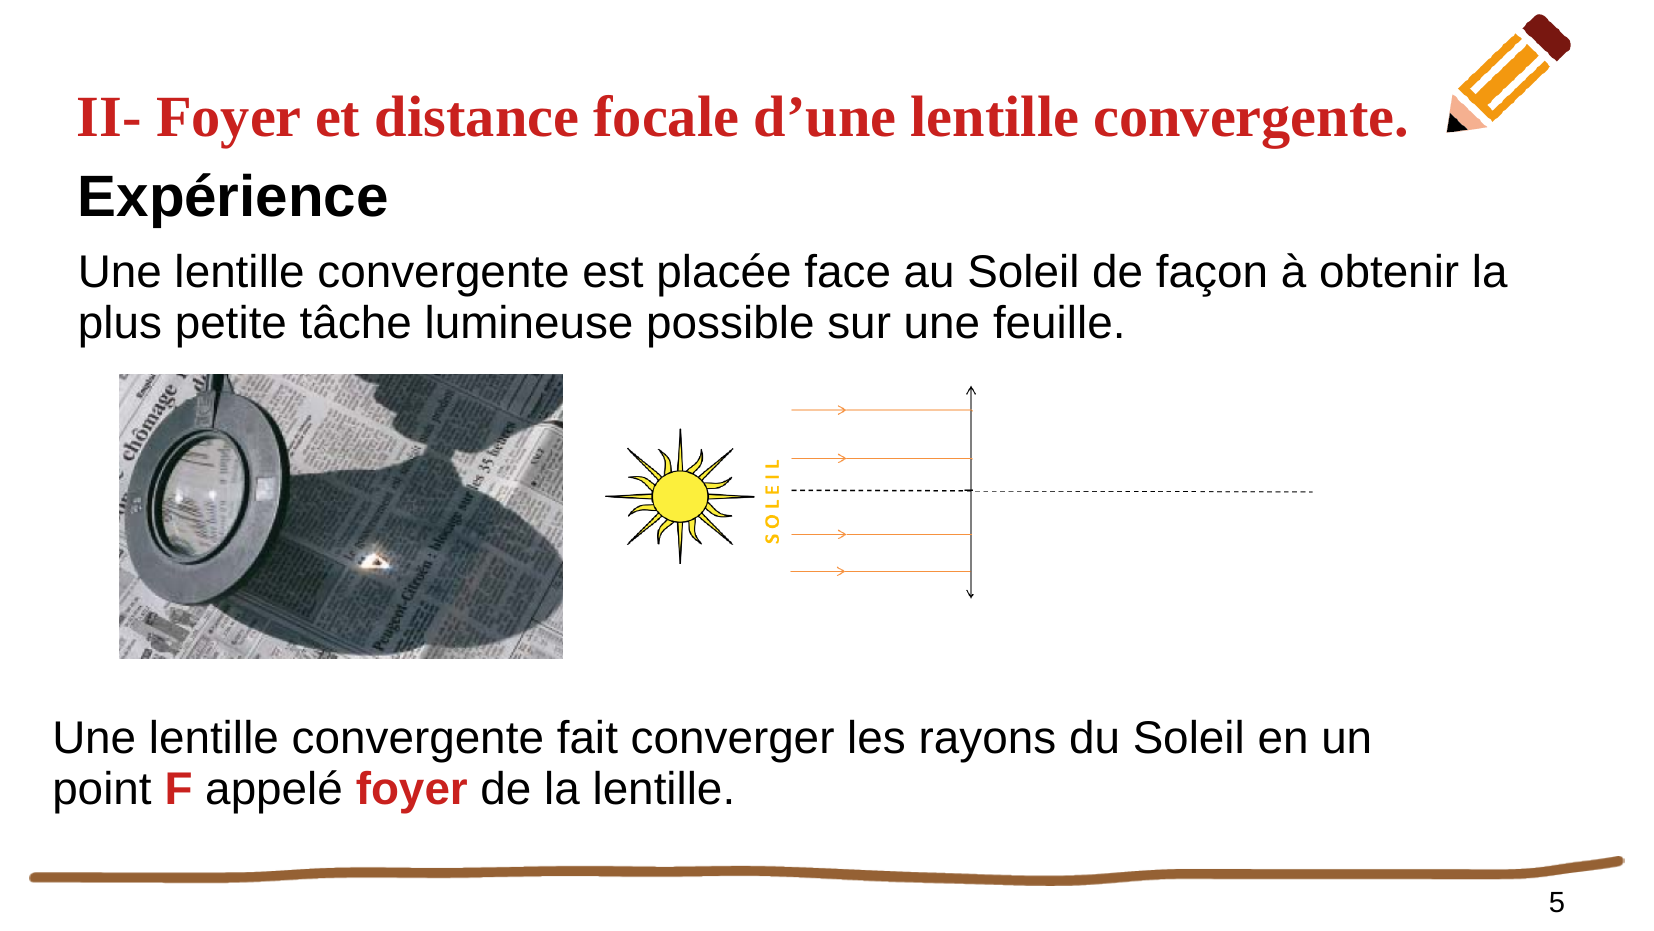

# II- Foyer et distance focale d’une lentille convergente.
Expérience
Une lentille convergente est placée face au Soleil de façon à obtenir la
plus petite tâche lumineuse possible sur une feuille.
Une lentille convergente fait converger les rayons du Soleil en un
point F appelé foyer de la lentille.
5